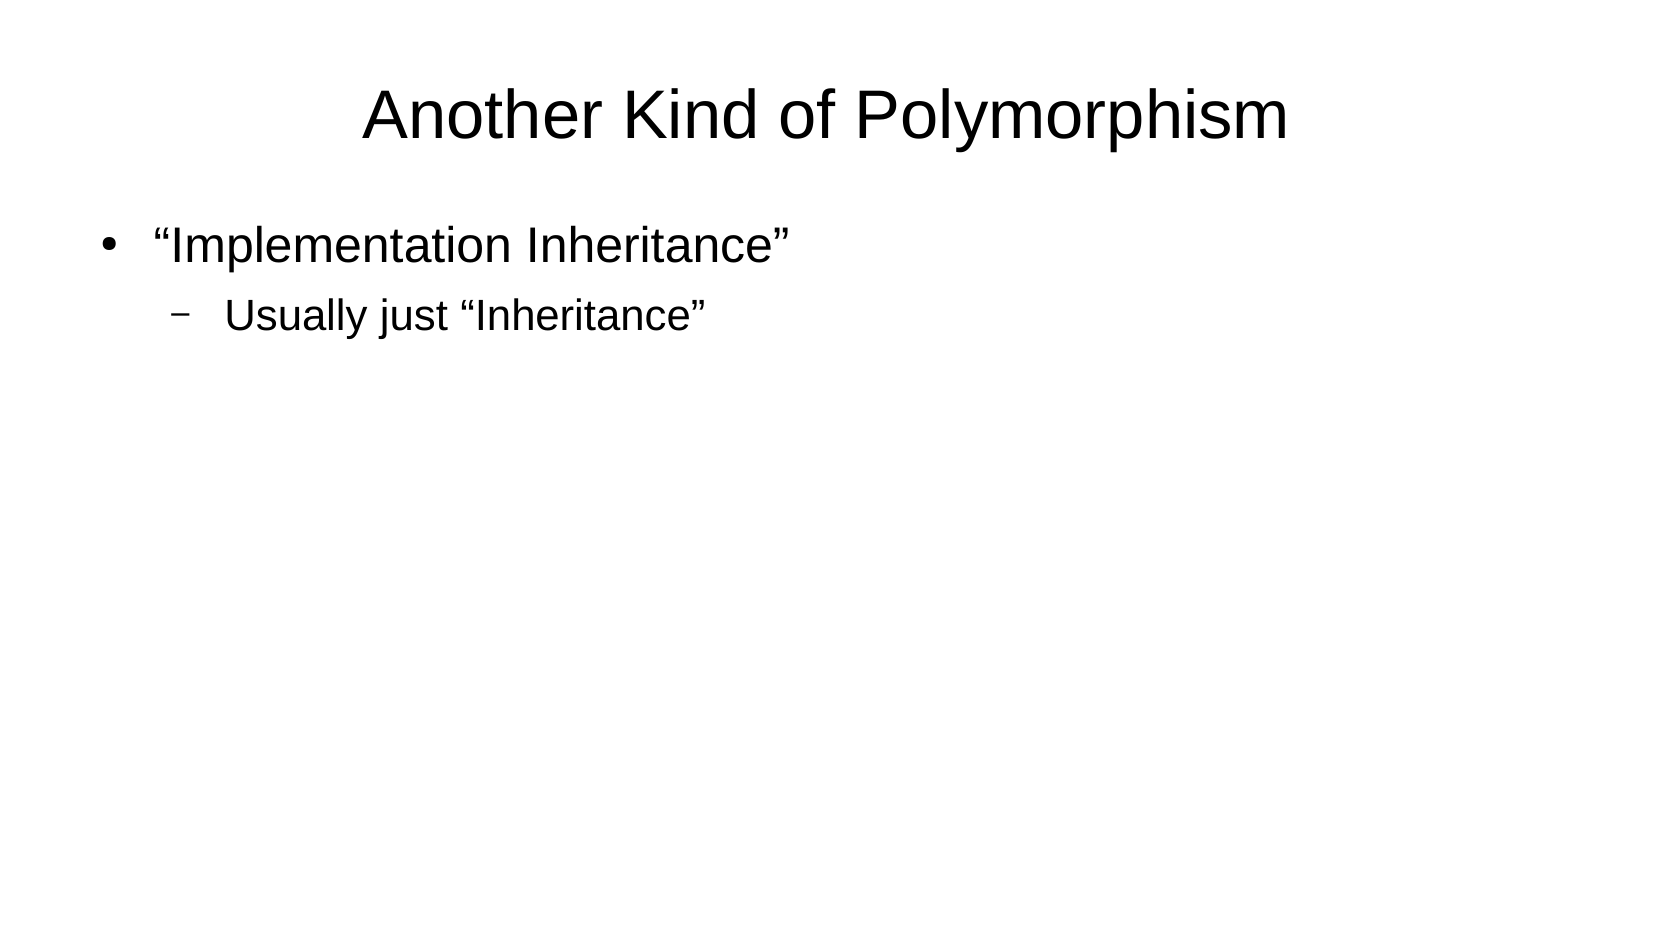

# Another Kind of Polymorphism
“Implementation Inheritance”
Usually just “Inheritance”